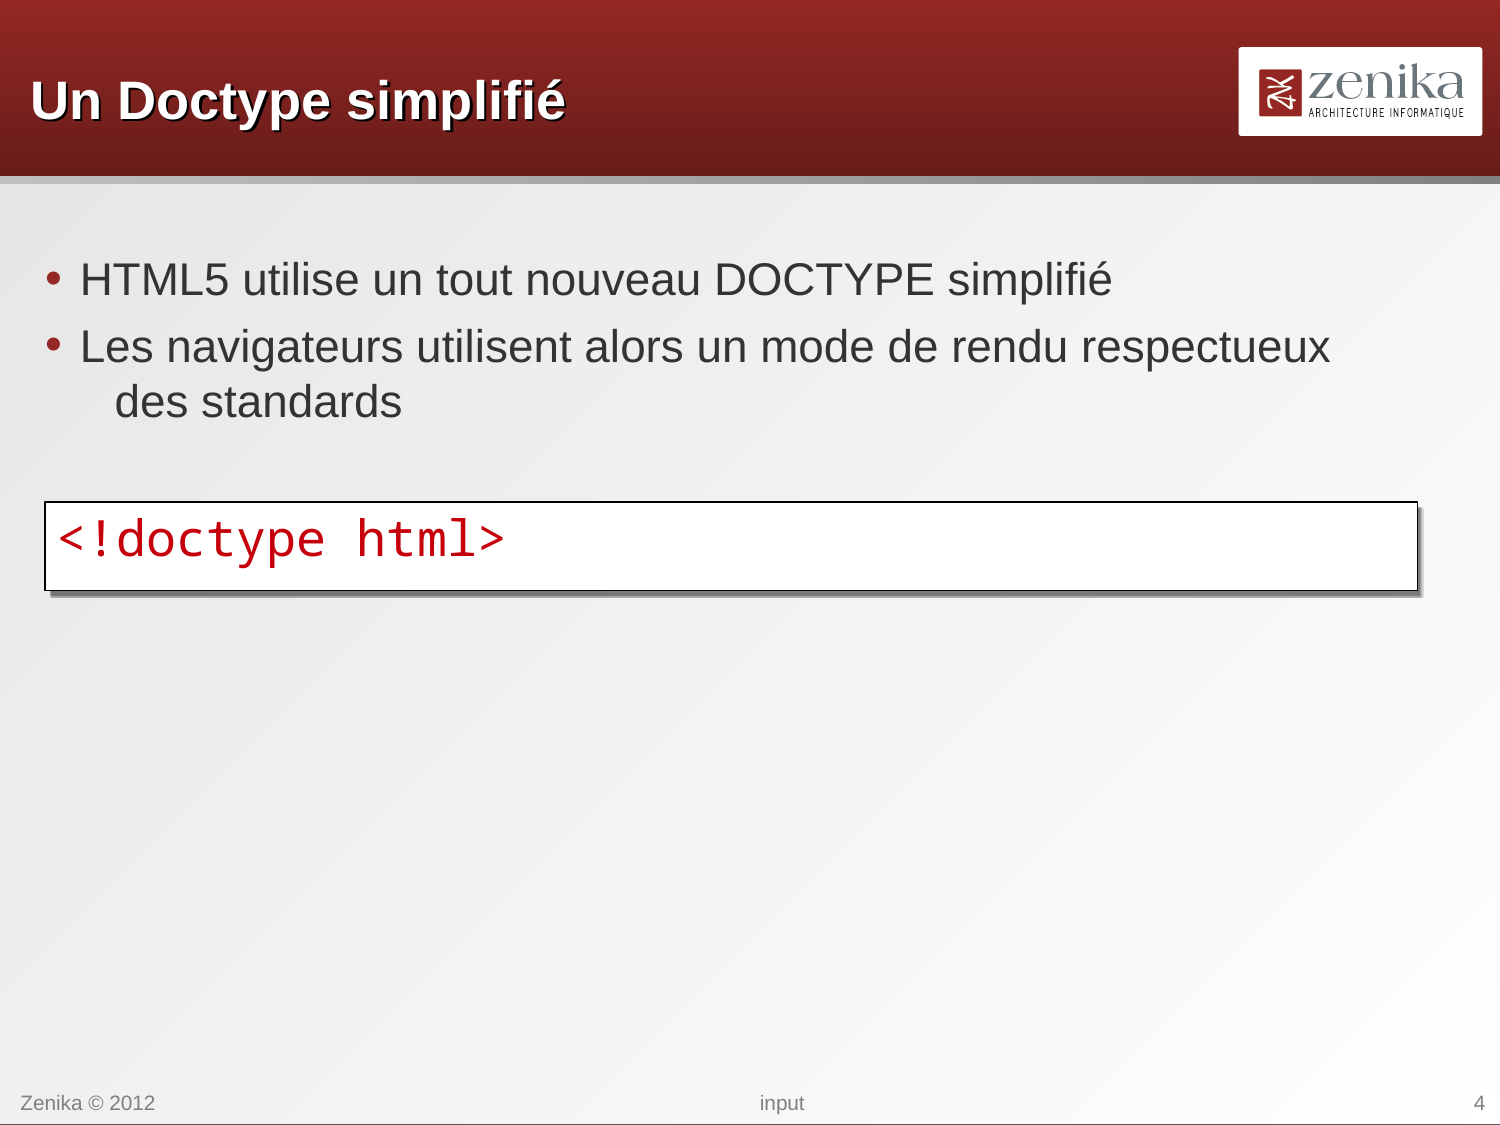

# Un Doctype simplifié
HTML5 utilise un tout nouveau DOCTYPE simplifié
Les navigateurs utilisent alors un mode de rendu respectueux des standards
<!doctype html>